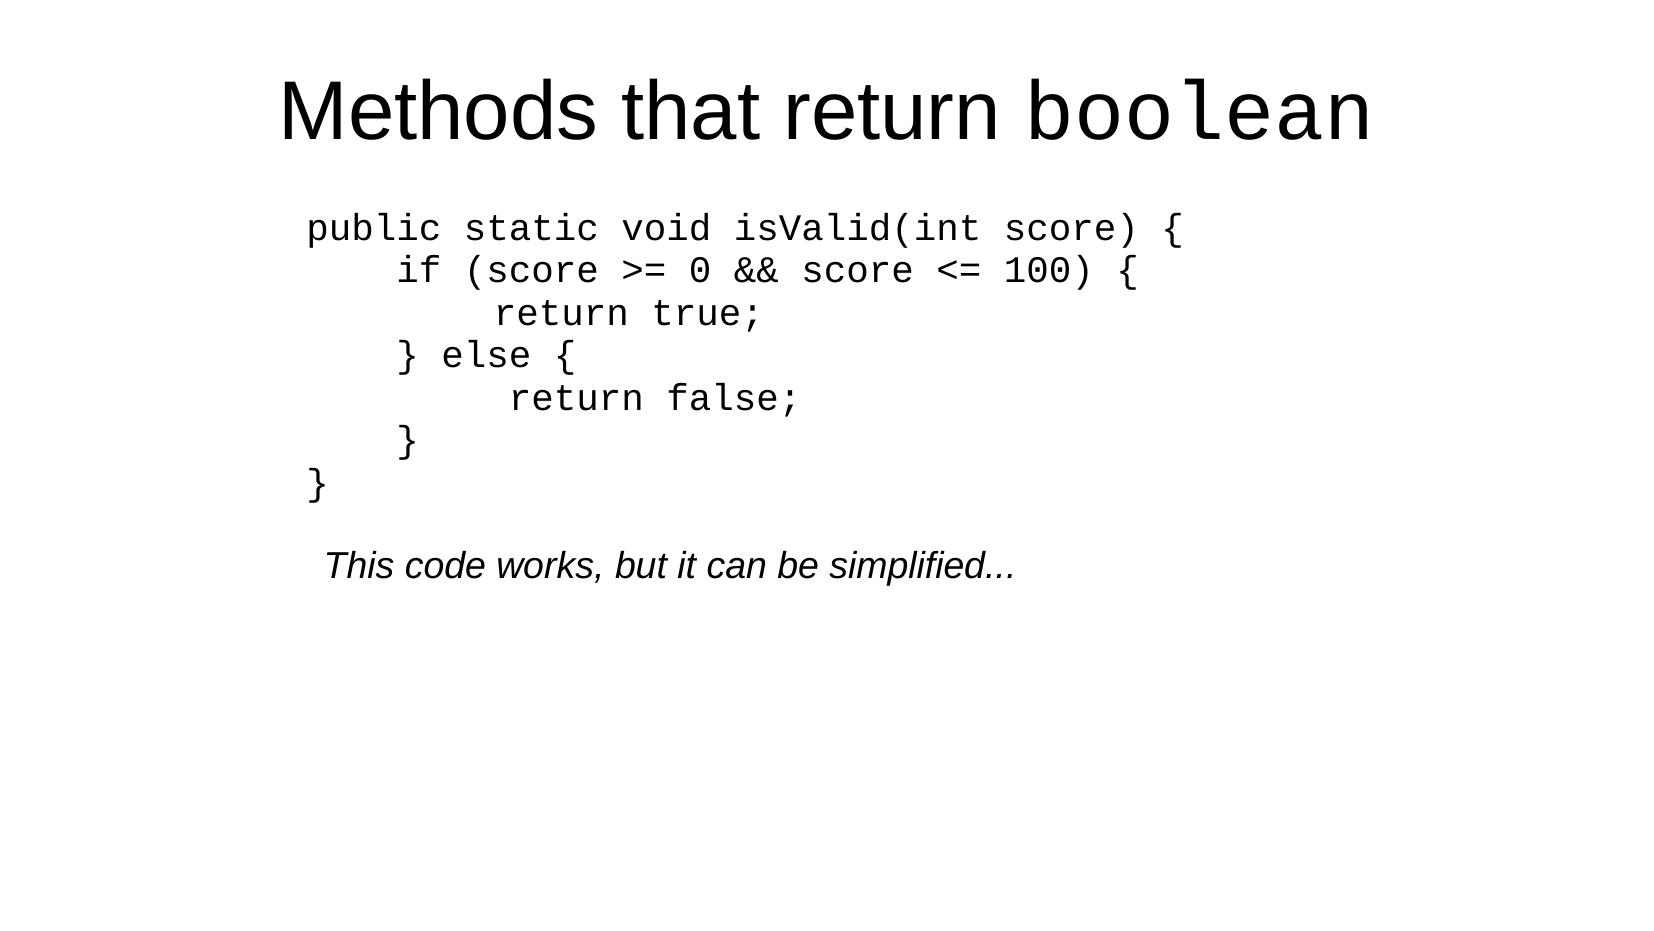

# Methods that return boolean
public static void isValid(int score) {
 if (score >= 0 && score <= 100) {
	 return true;
 } else {
 return false;
 }
}
This code works, but it can be simplified...